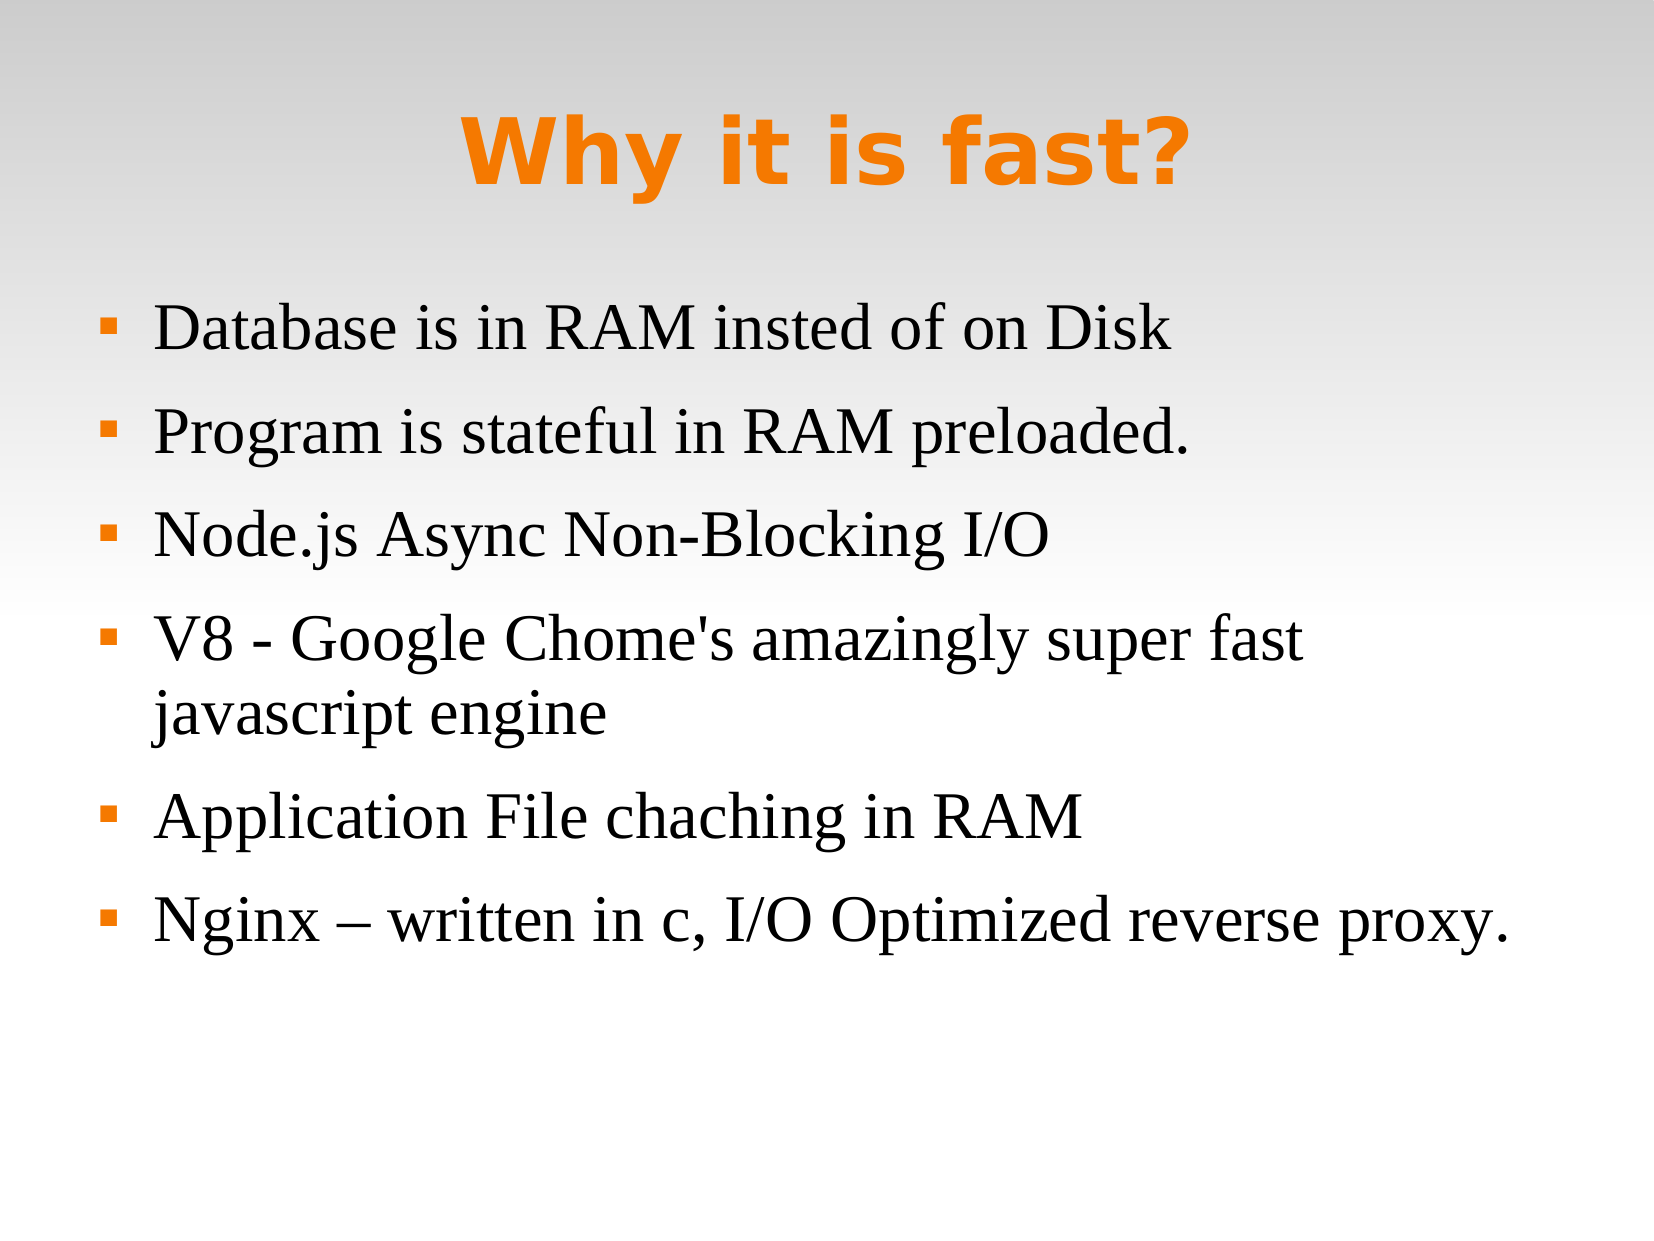

# Why it is fast?
Database is in RAM insted of on Disk
Program is stateful in RAM preloaded.
Node.js Async Non-Blocking I/O
V8 - Google Chome's amazingly super fast javascript engine
Application File chaching in RAM
Nginx – written in c, I/O Optimized reverse proxy.